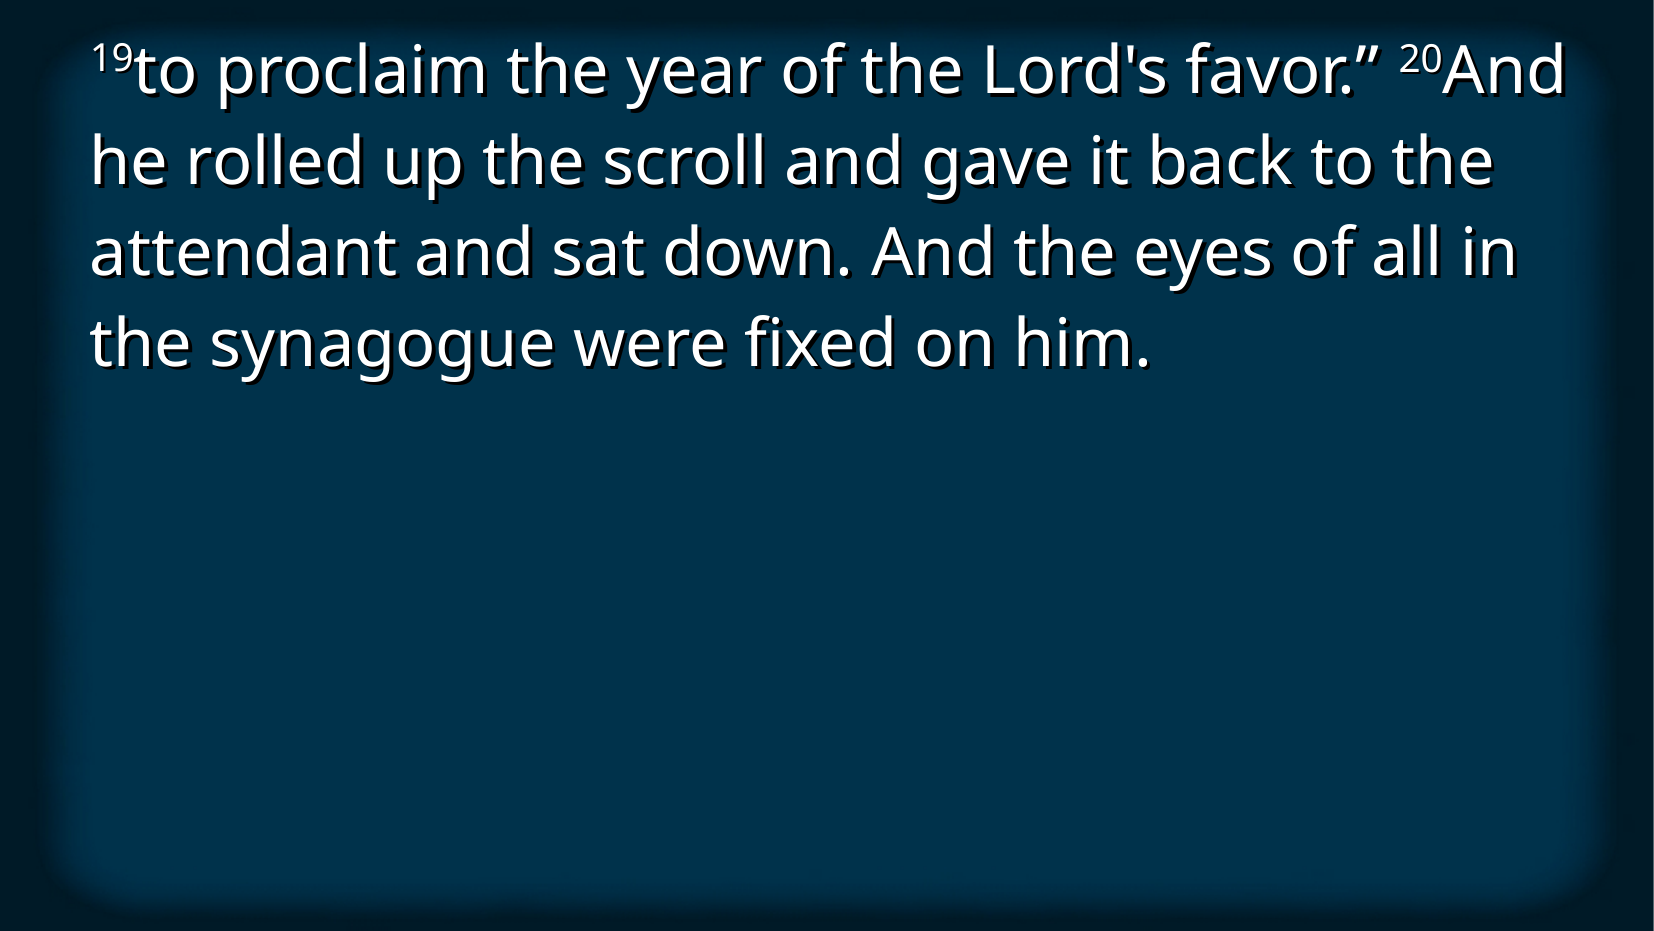

19to proclaim the year of the Lord's favor.” 20And he rolled up the scroll and gave it back to the attendant and sat down. And the eyes of all in the synagogue were fixed on him.